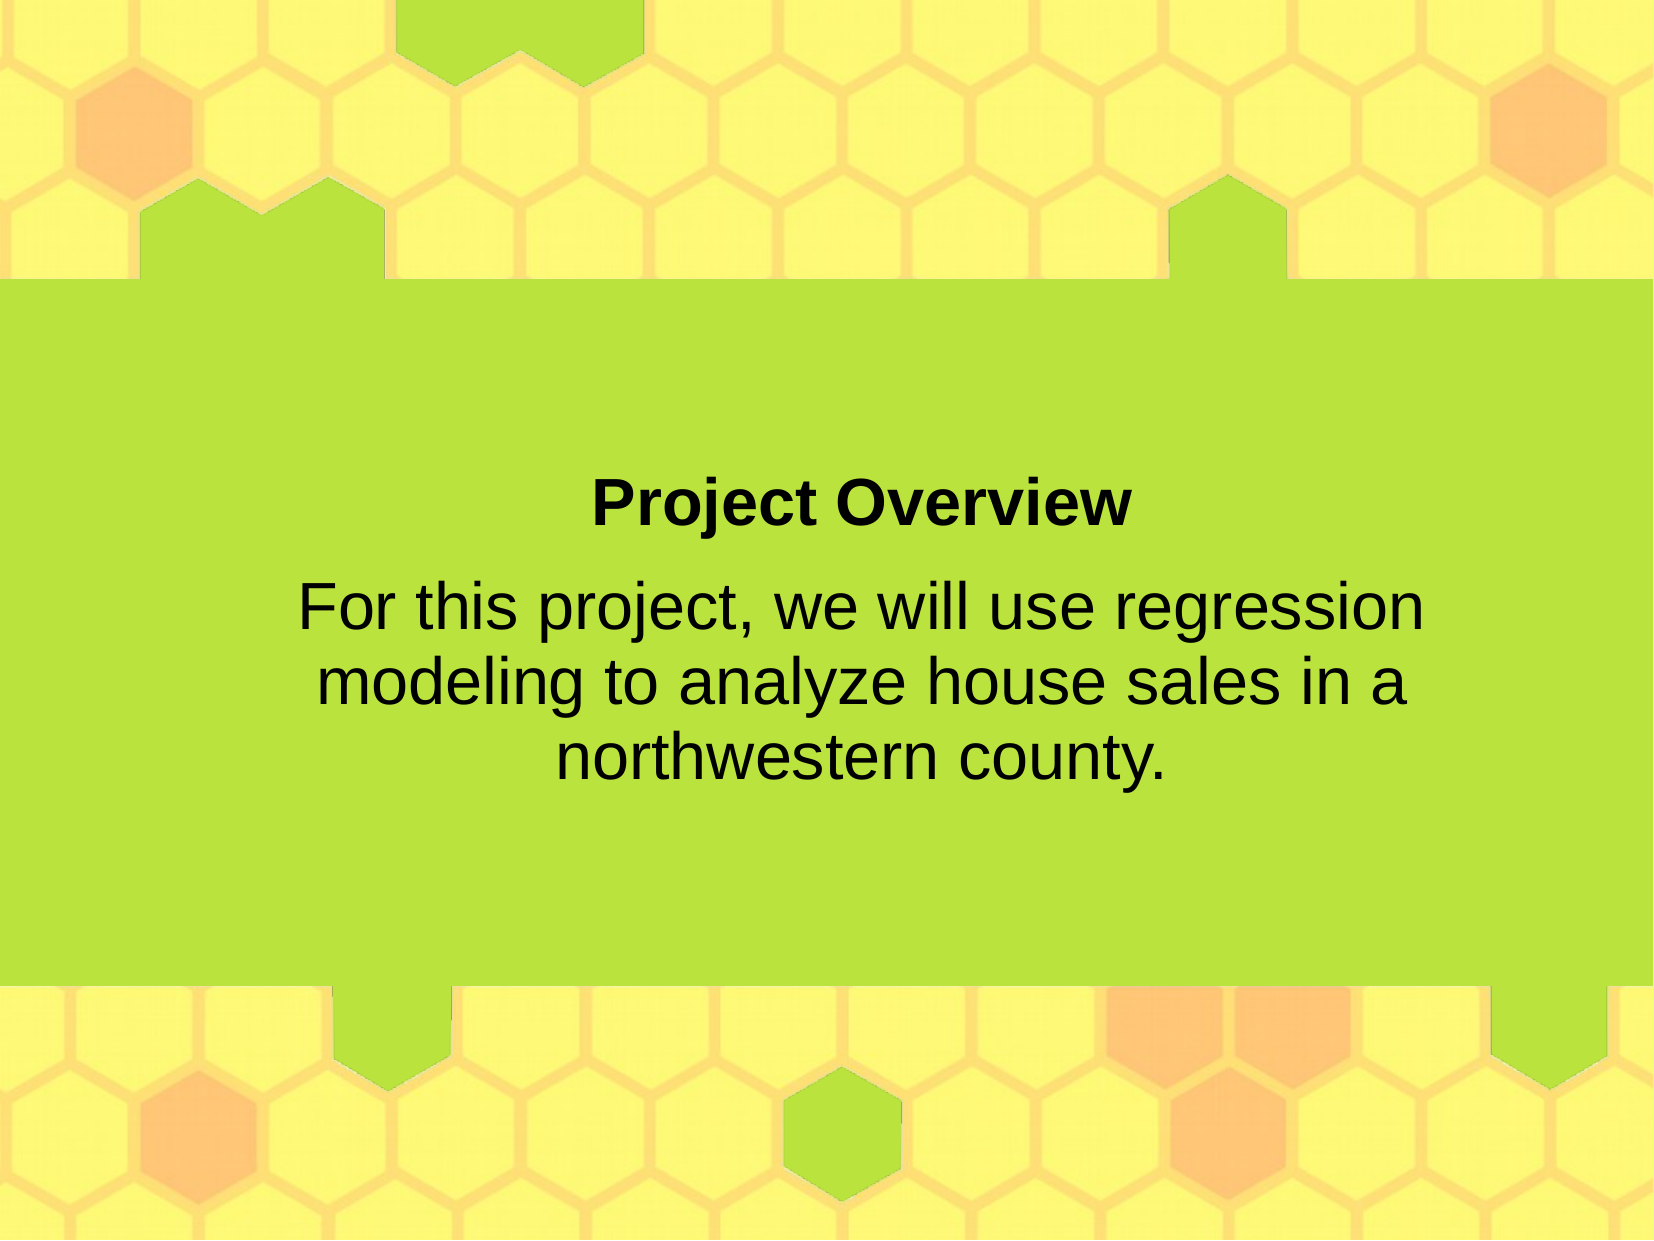

#
Project Overview
For this project, we will use regression modeling to analyze house sales in a northwestern county.